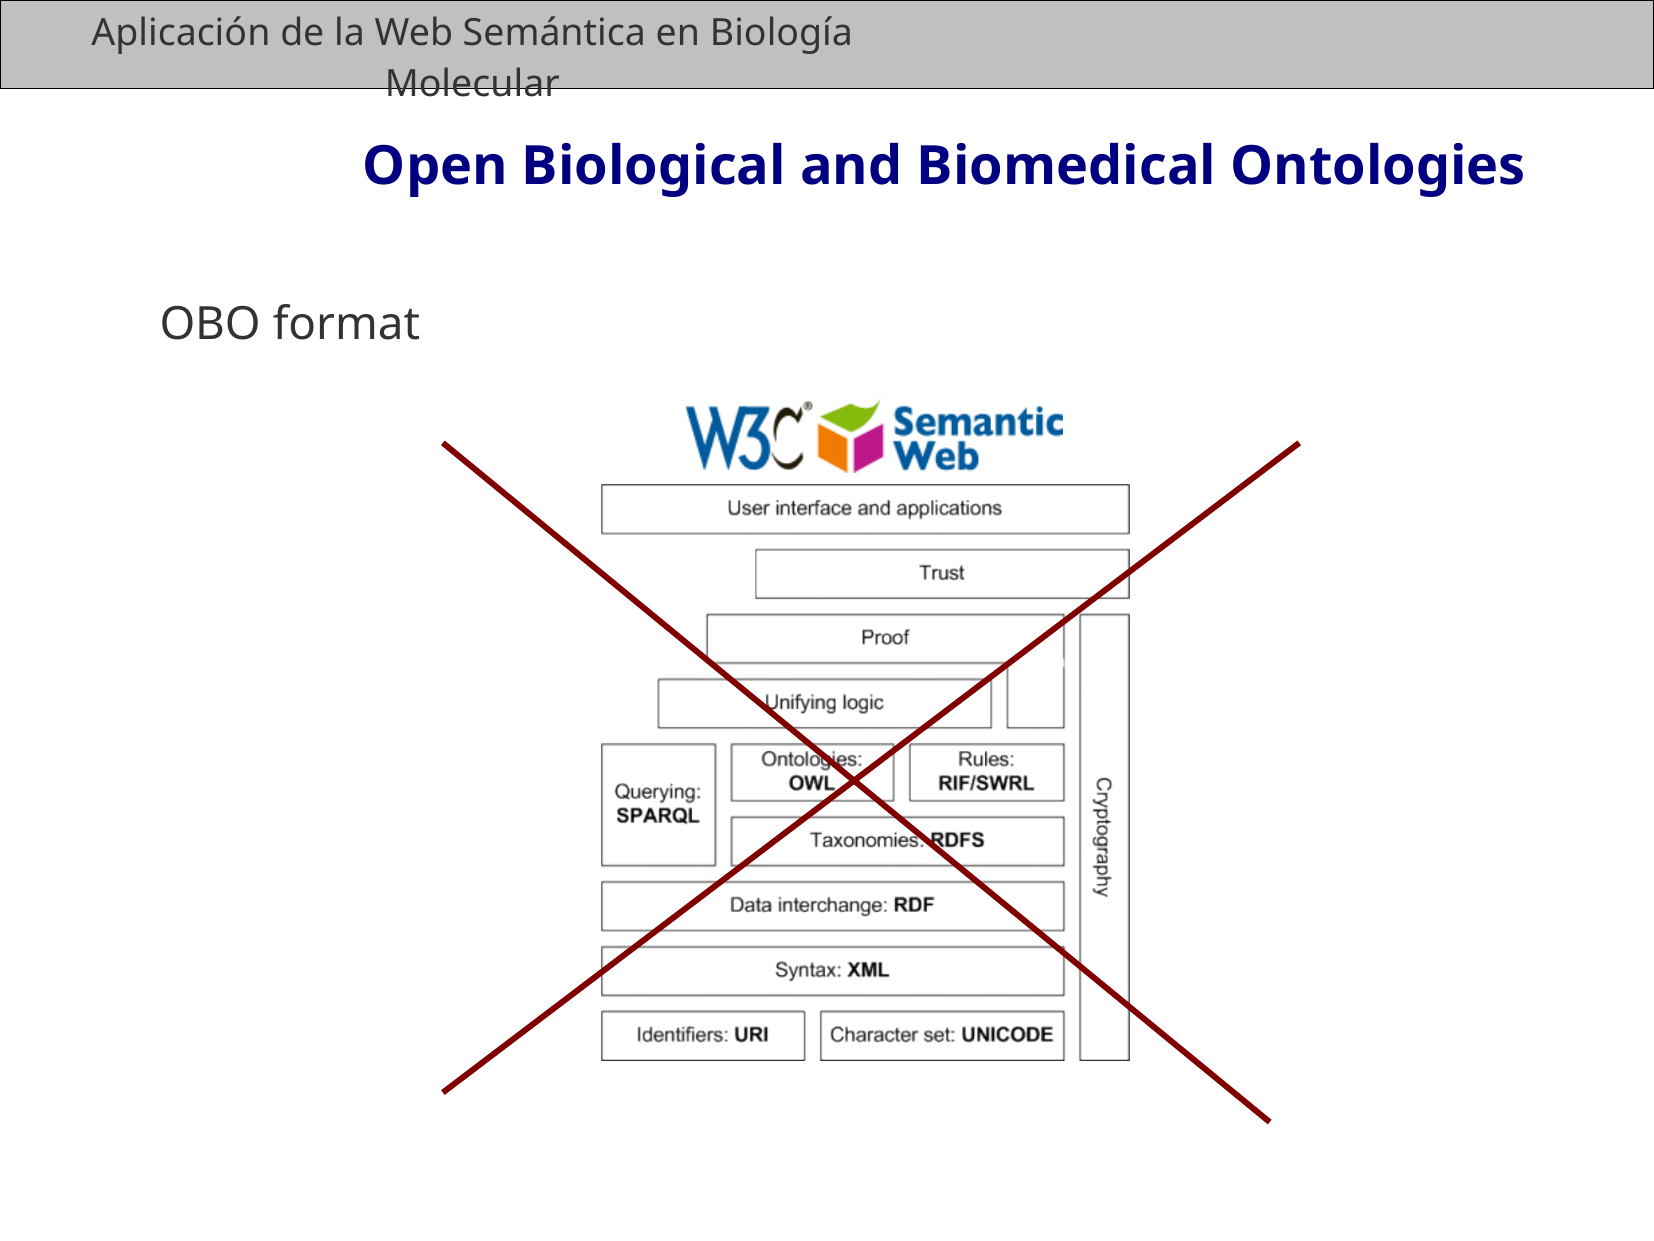

Aplicación de la Web Semántica en Biología Molecular
Open Biological and Biomedical Ontologies
#
OBO format